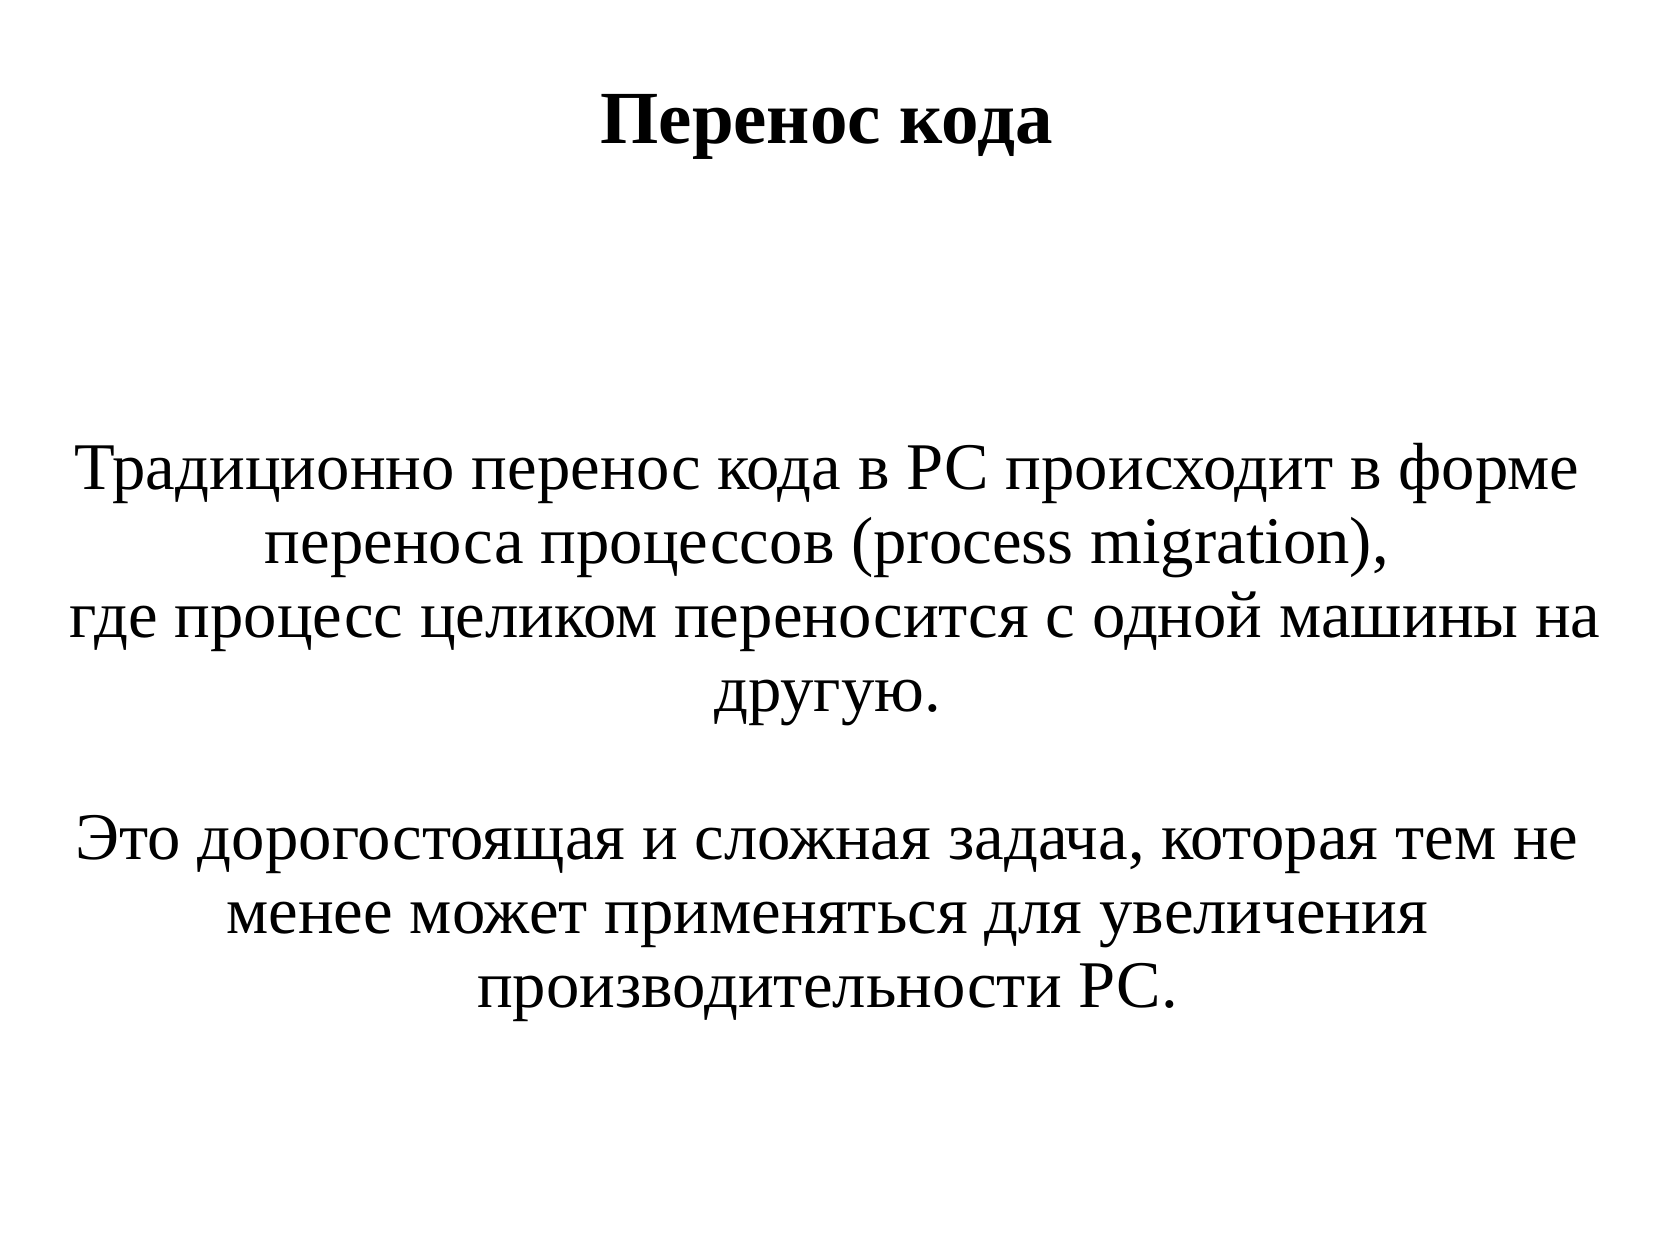

# Перенос кода
Традиционно перенос кода в РС происходит в форме переноса процессов (process migration),
 где процесс целиком переносится с одной машины на другую.
Это дорогостоящая и сложная задача, которая тем не менее может применяться для увеличения производительности РС.